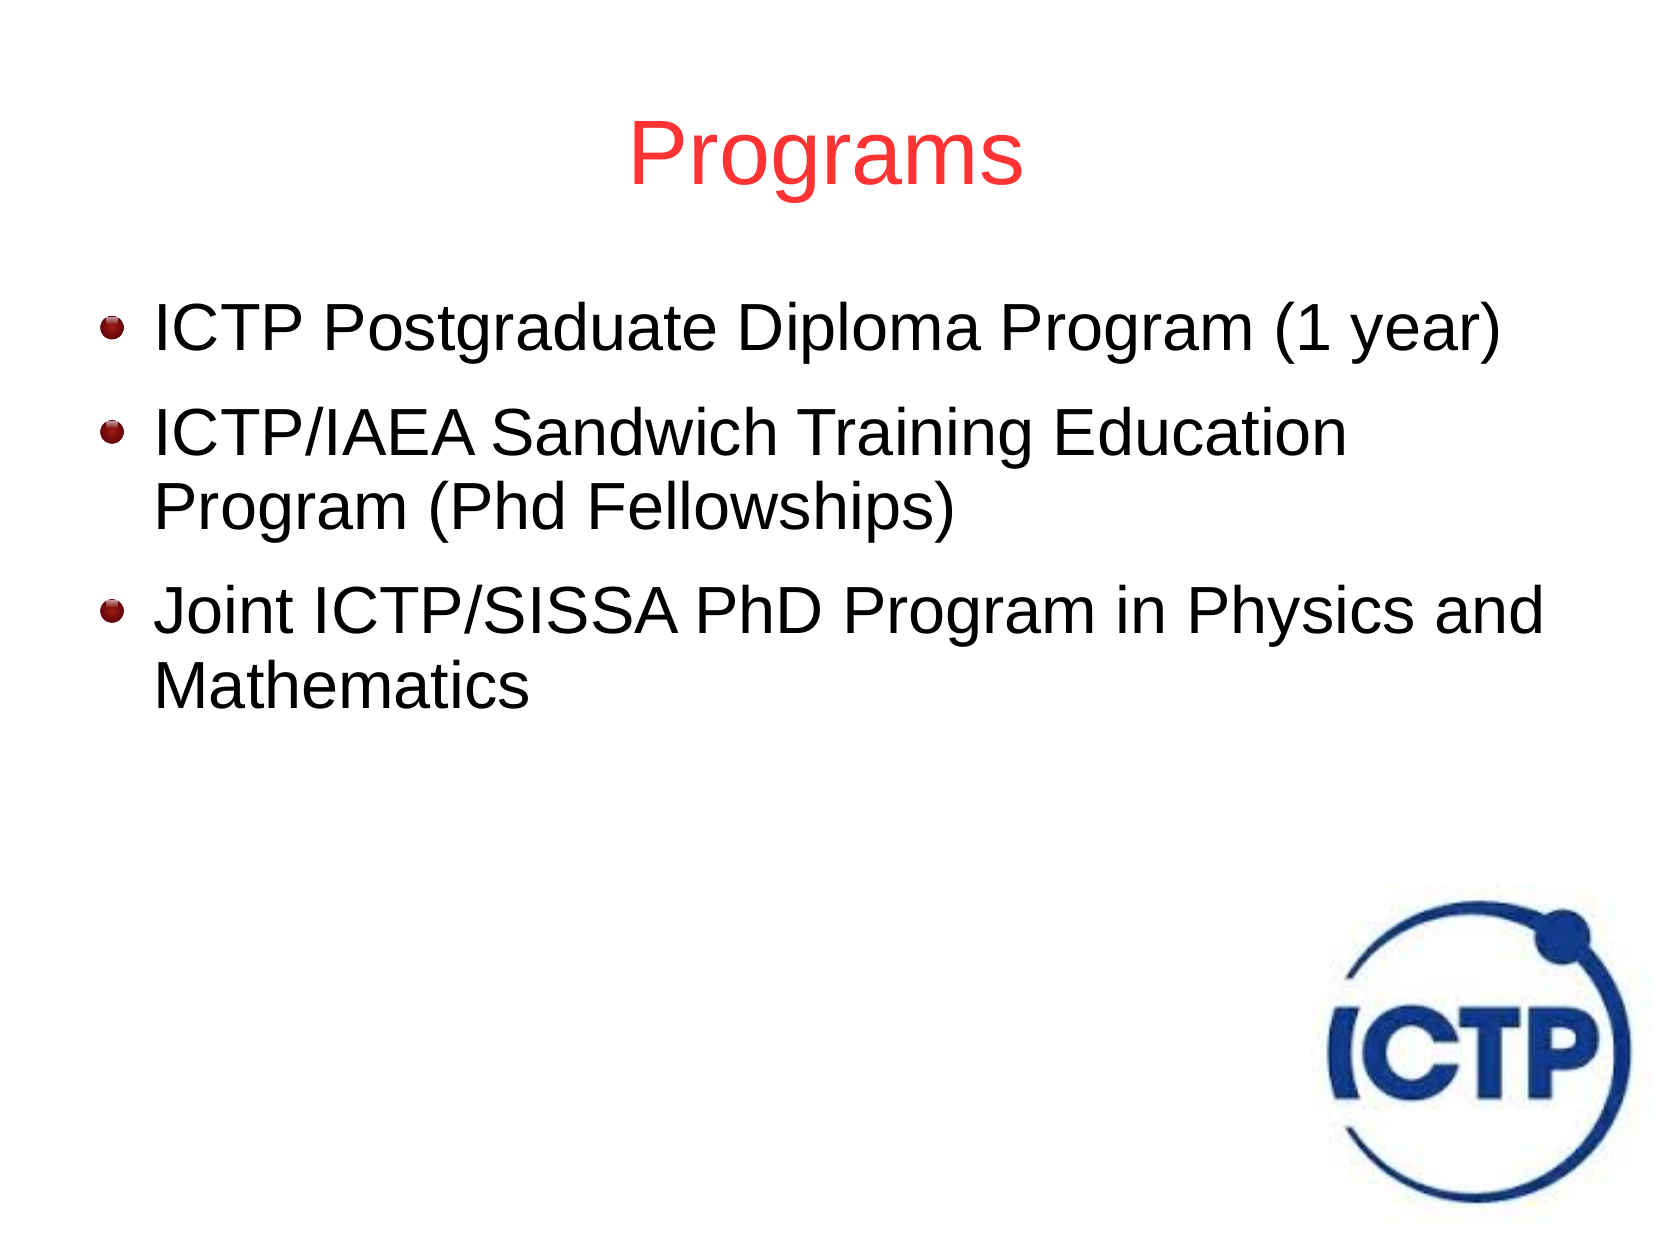

# Programs
ICTP Postgraduate Diploma Program (1 year)
ICTP/IAEA Sandwich Training Education Program (Phd Fellowships)
Joint ICTP/SISSA PhD Program in Physics and Mathematics